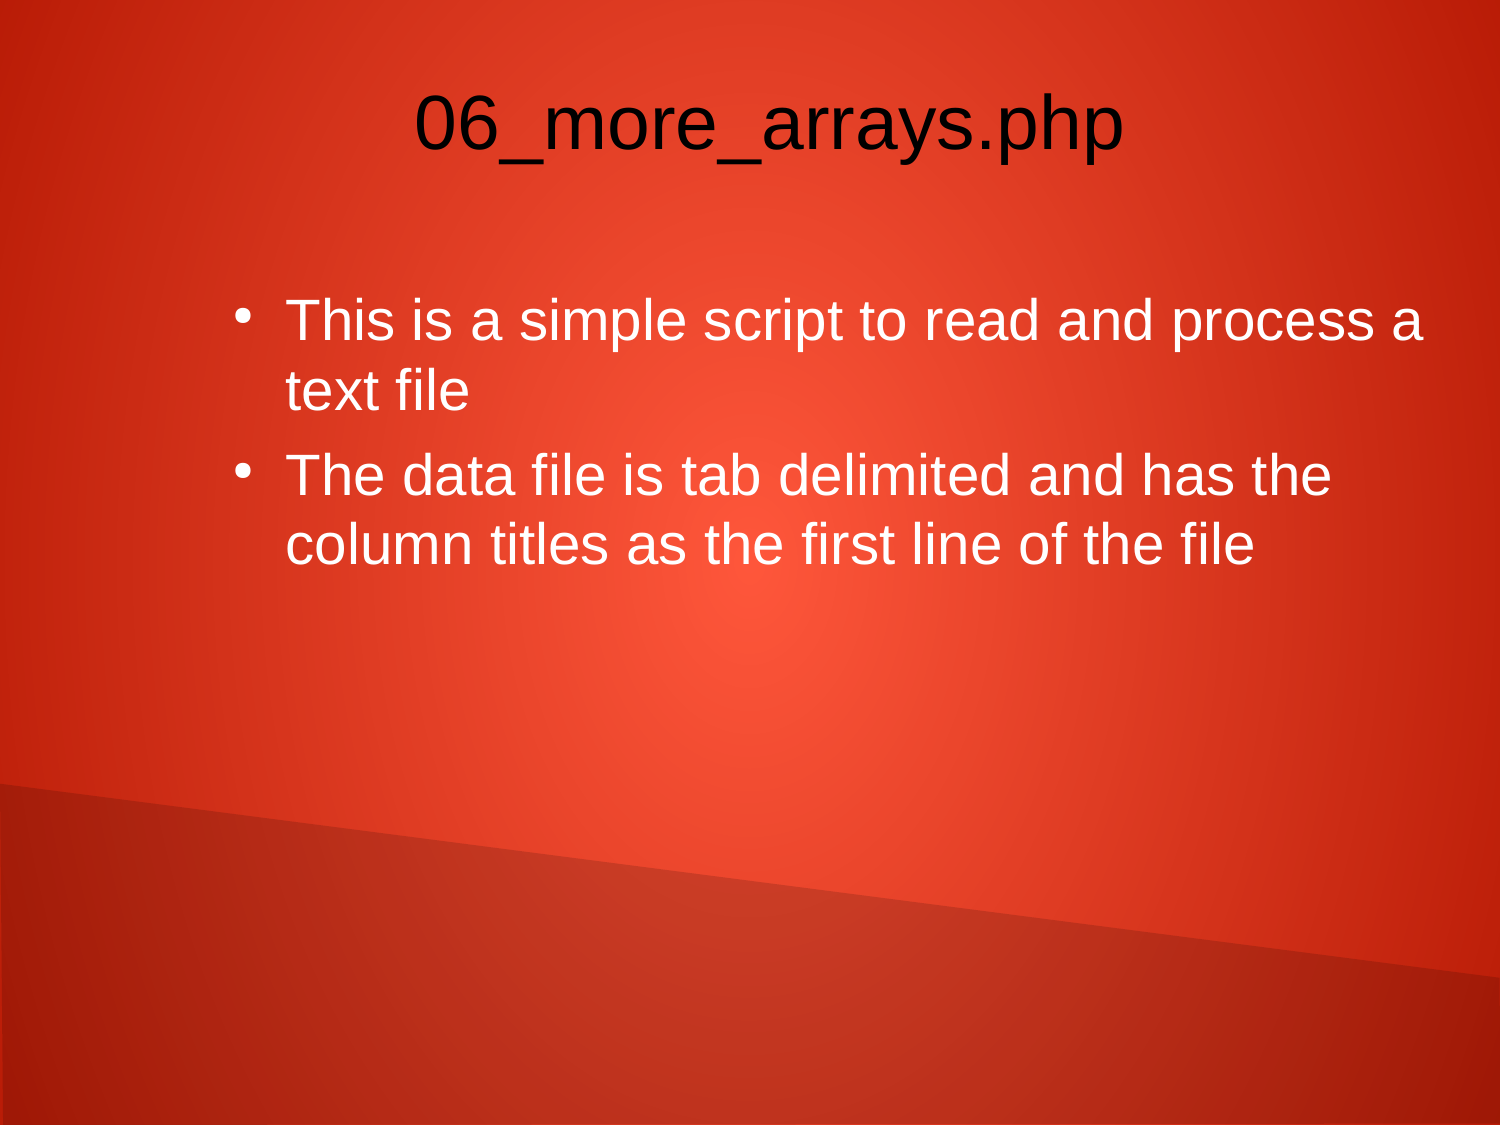

# 06_more_arrays.php
This is a simple script to read and process a text file
The data file is tab delimited and has the column titles as the first line of the file